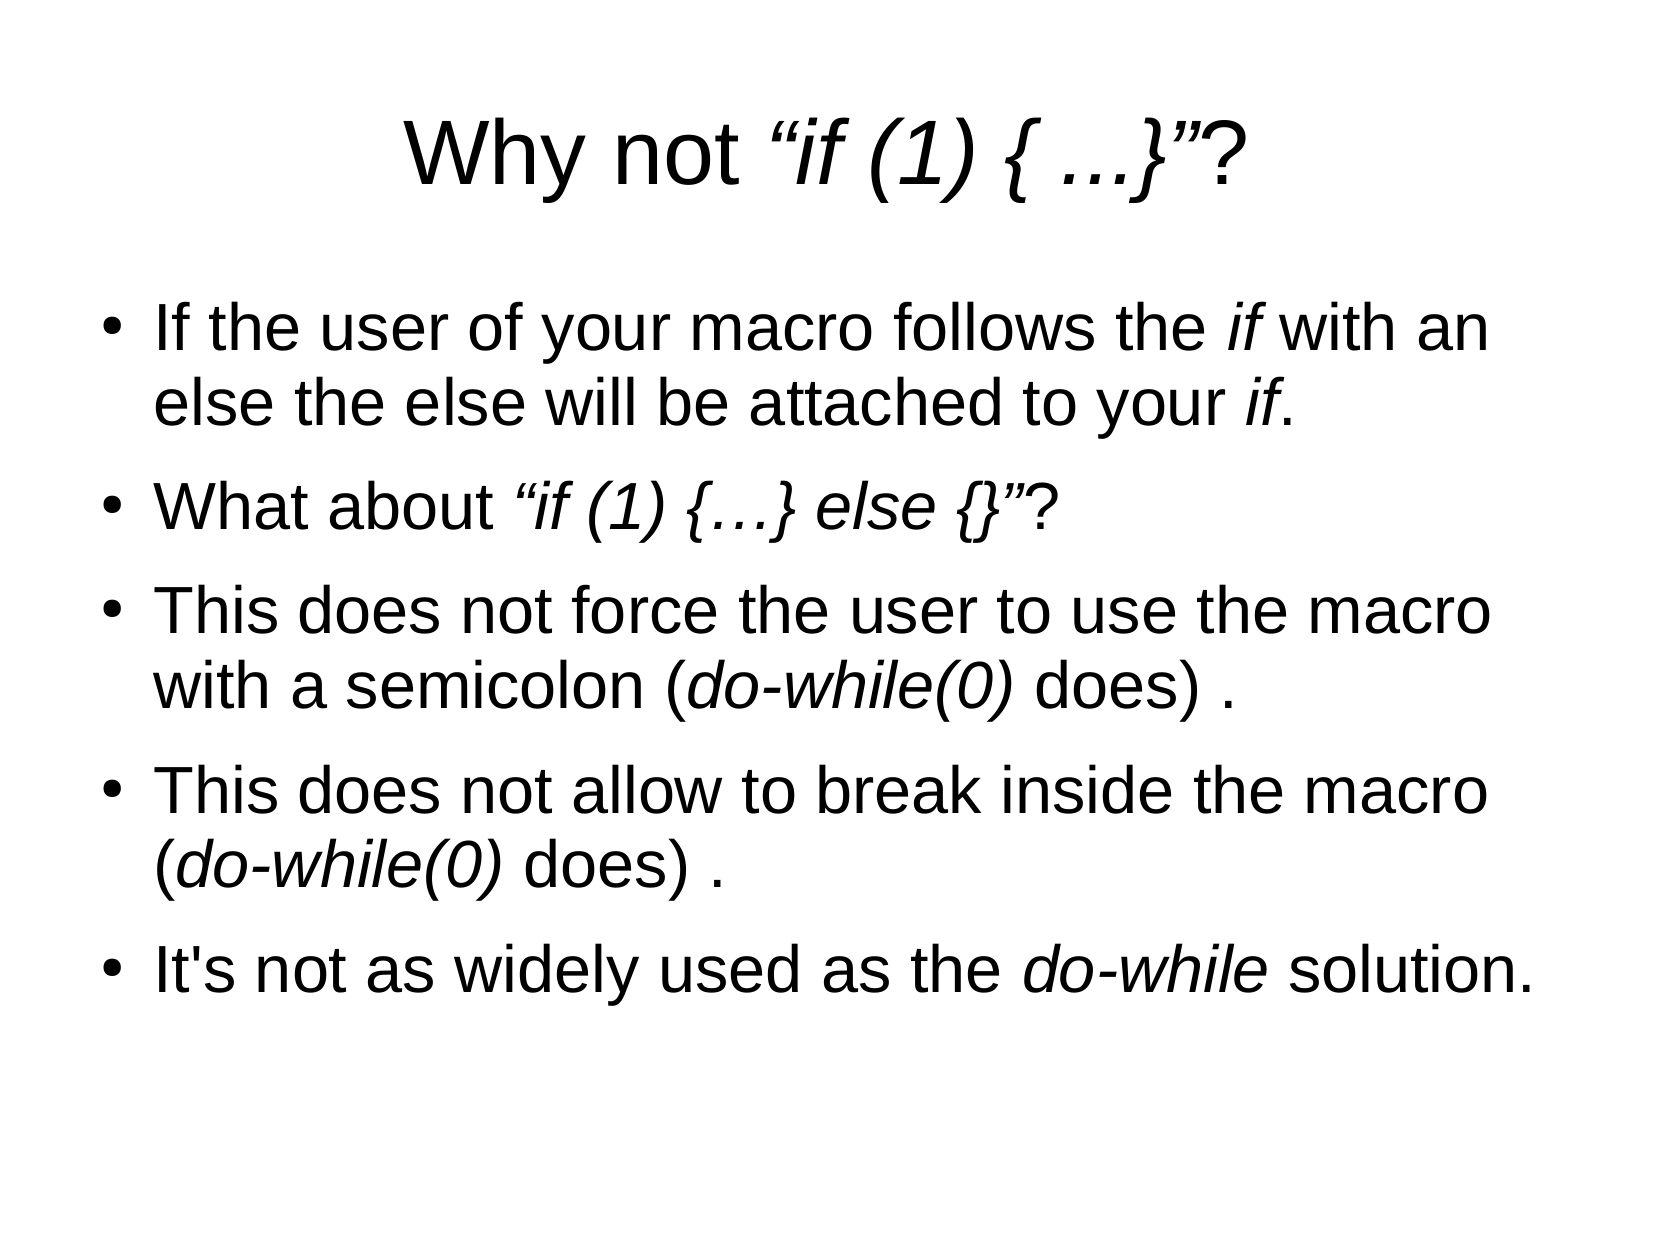

# Why not “if (1) { ...}”?
If the user of your macro follows the if with an else the else will be attached to your if.
What about “if (1) {…} else {}”?
This does not force the user to use the macro with a semicolon (do-while(0) does) .
This does not allow to break inside the macro (do-while(0) does) .
It's not as widely used as the do-while solution.